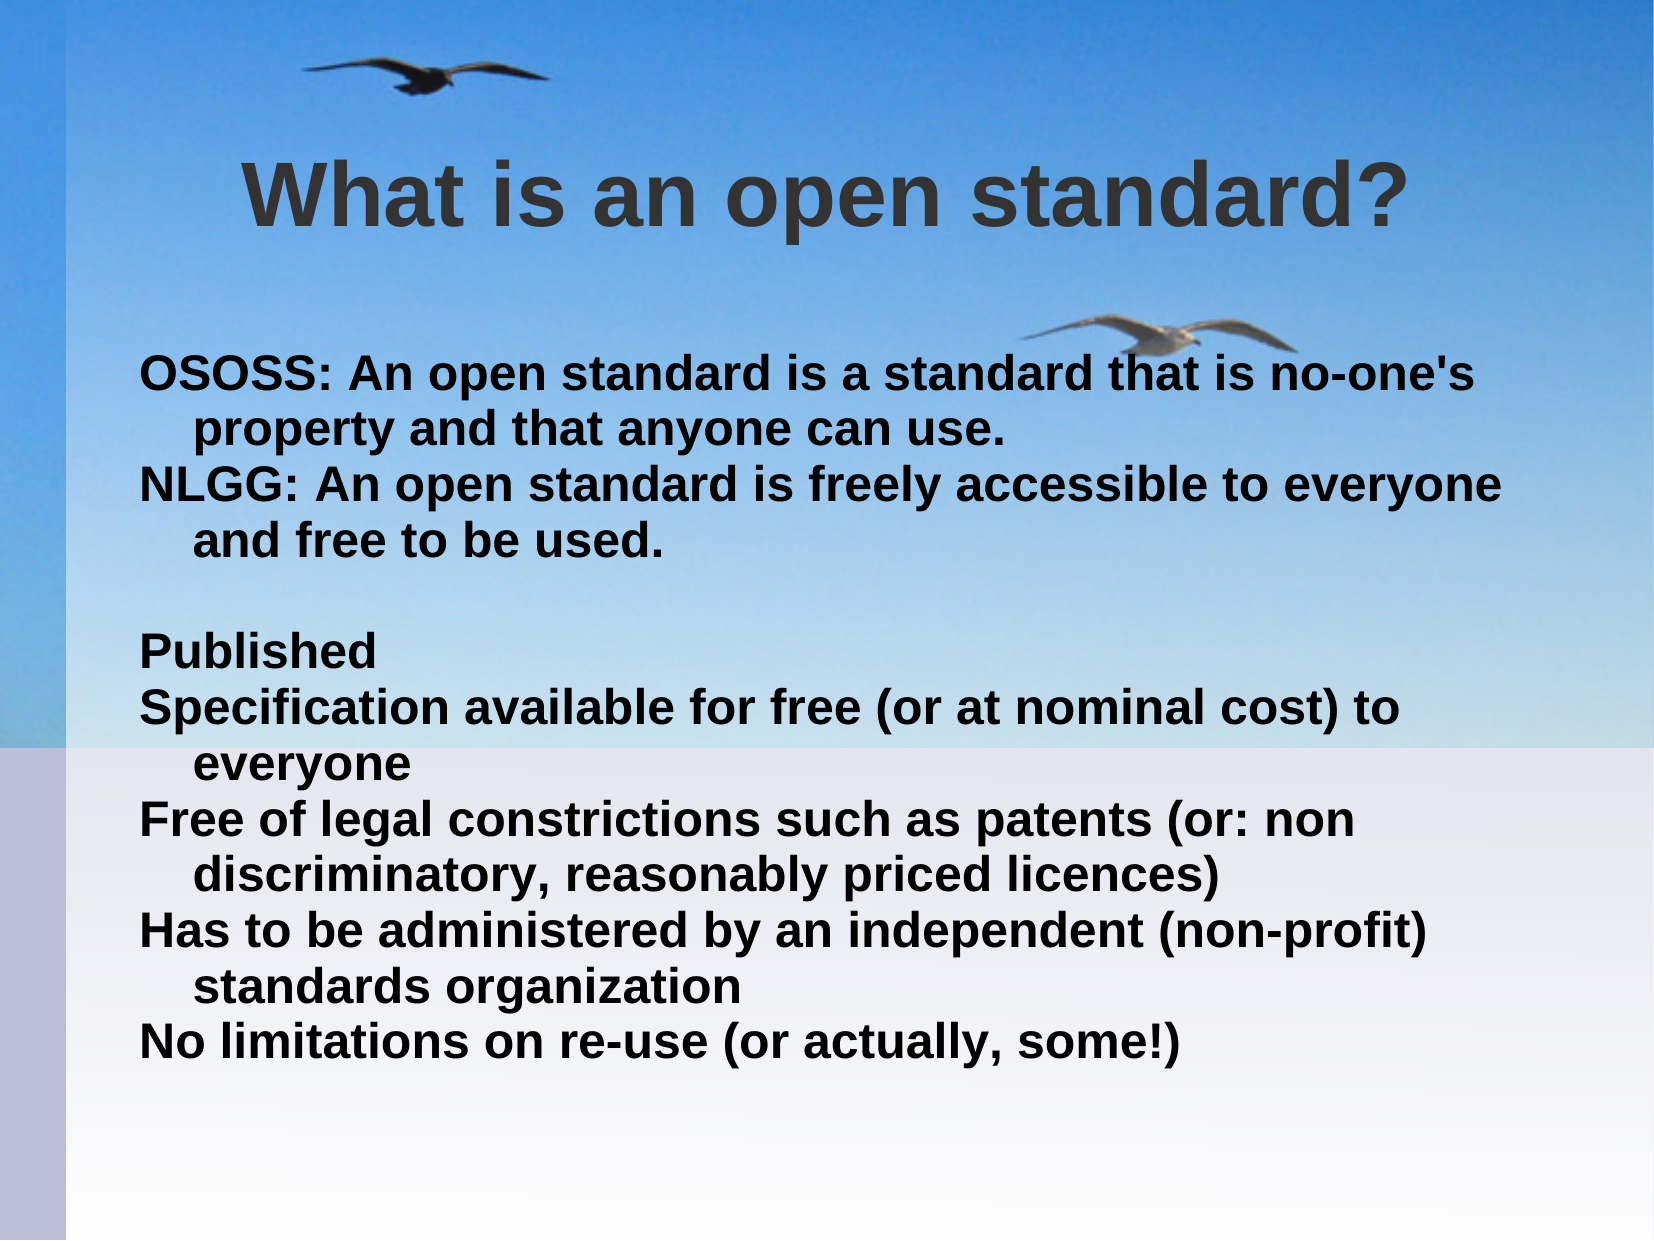

# What is an open standard?
OSOSS: An open standard is a standard that is no-one's property and that anyone can use.
NLGG: An open standard is freely accessible to everyone and free to be used.
Published
Specification available for free (or at nominal cost) to everyone
Free of legal constrictions such as patents (or: non discriminatory, reasonably priced licences)
Has to be administered by an independent (non-profit) standards organization
No limitations on re-use (or actually, some!)